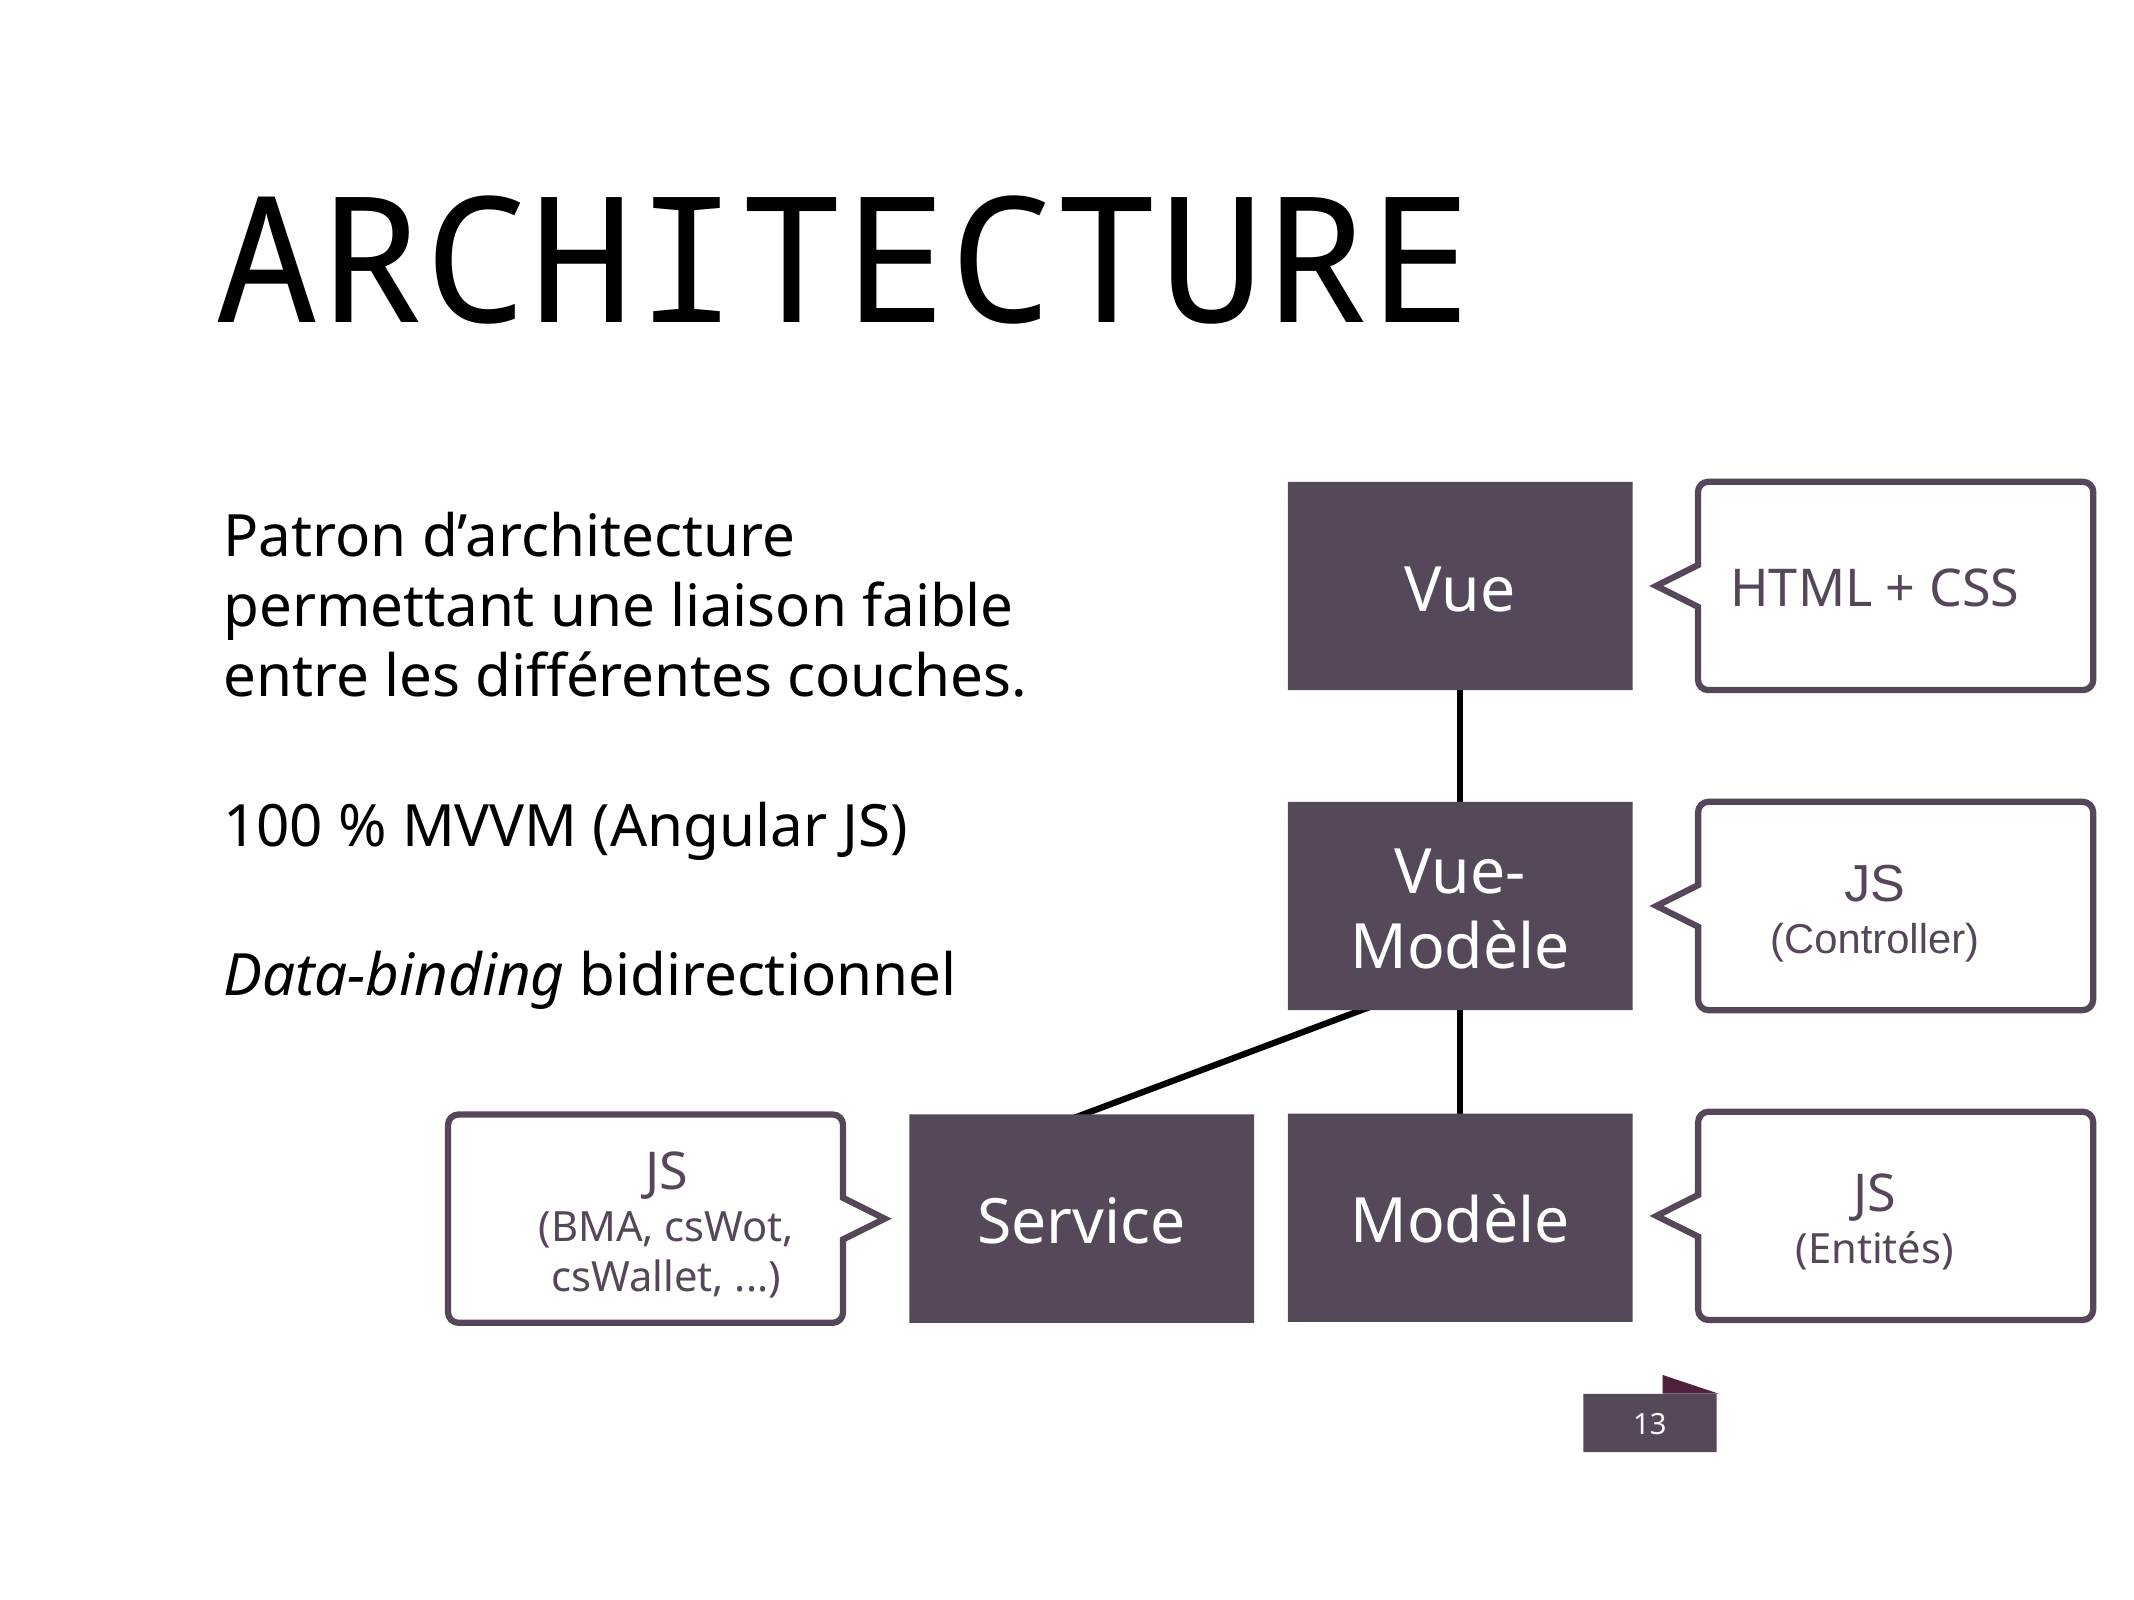

ARCHITECTURE
Vue
HTML + CSS
Vue-Modèle
JS
(Controller)
JS
(Entités)
Modèle
JS
(BMA, csWot, csWallet, ...)
Service
Patron d’architecture permettant une liaison faible entre les différentes couches.
100 % MVVM (Angular JS)
Data-binding bidirectionnel
# 13